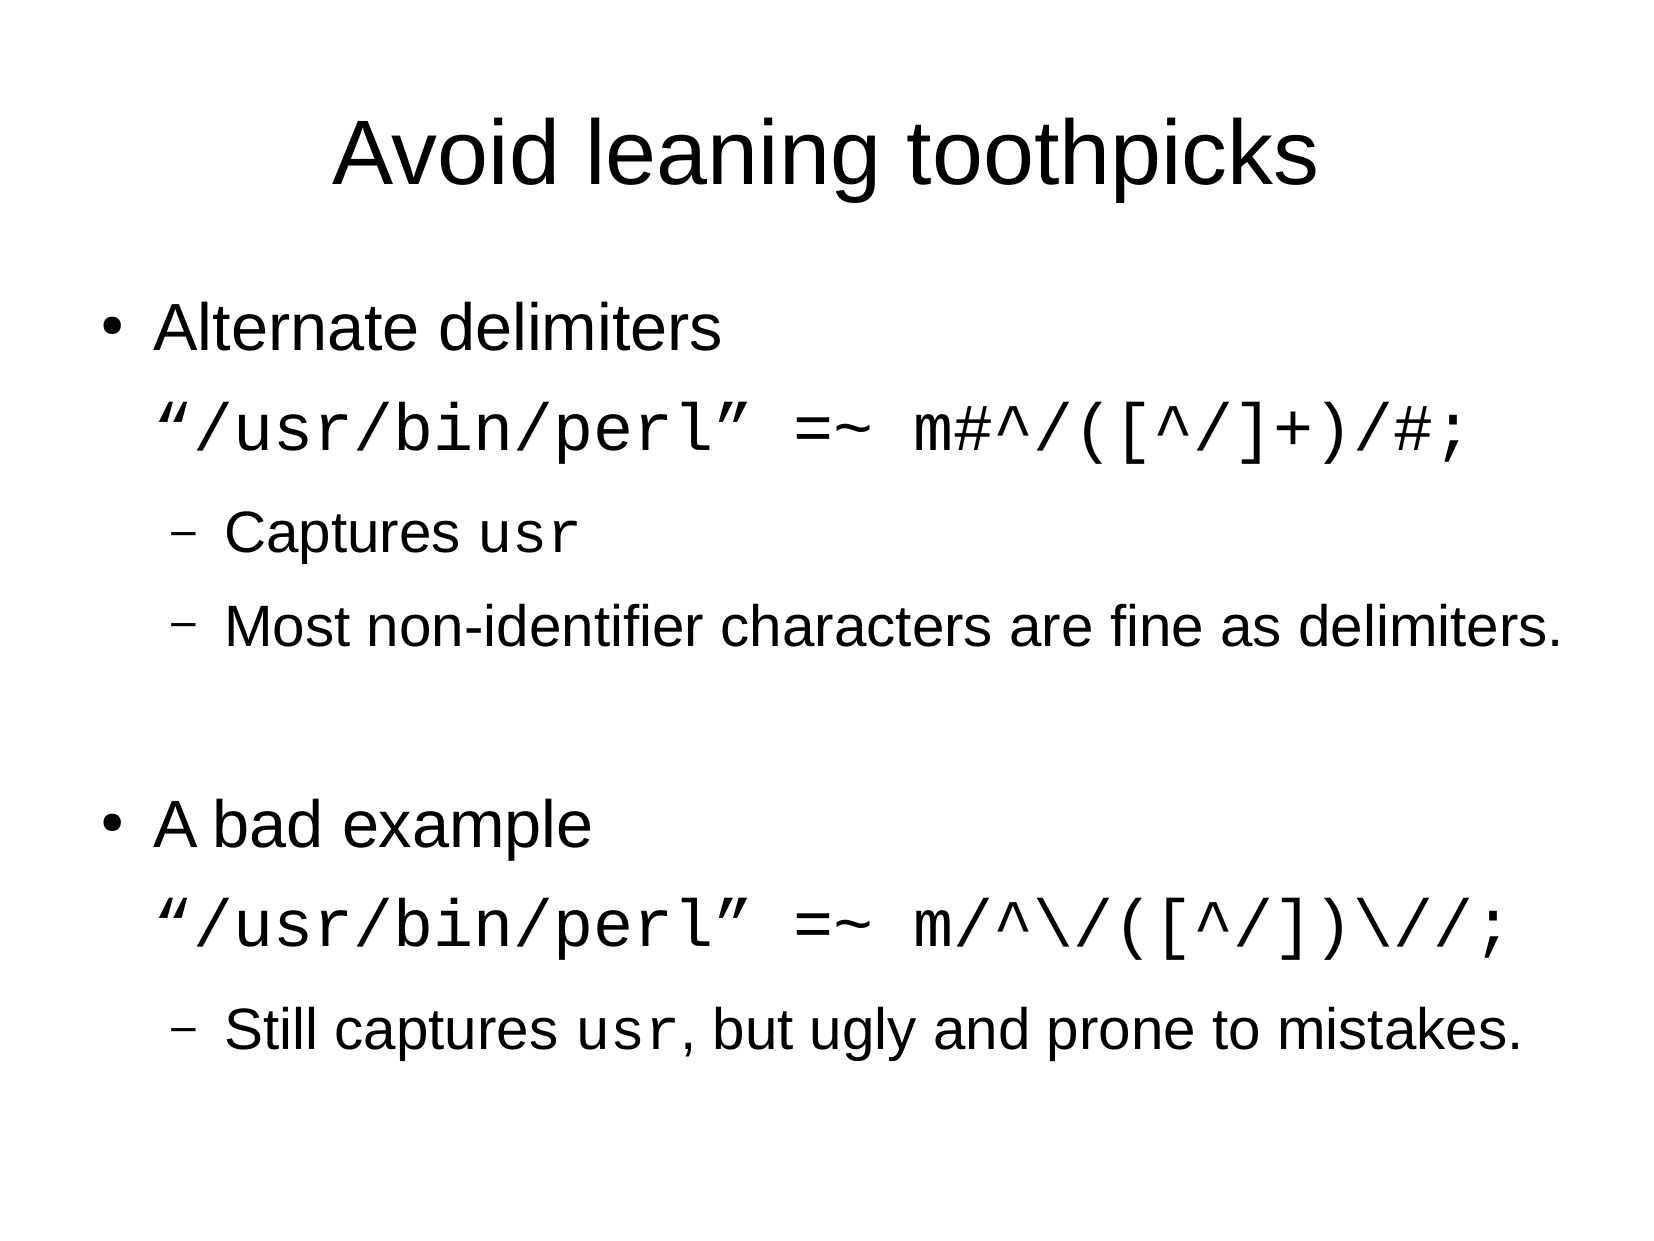

# Avoid leaning toothpicks
Alternate delimiters
“/usr/bin/perl” =~ m#^/([^/]+)/#;
Captures usr
Most non-identifier characters are fine as delimiters.
A bad example
“/usr/bin/perl” =~ m/^\/([^/])\//;
Still captures usr, but ugly and prone to mistakes.